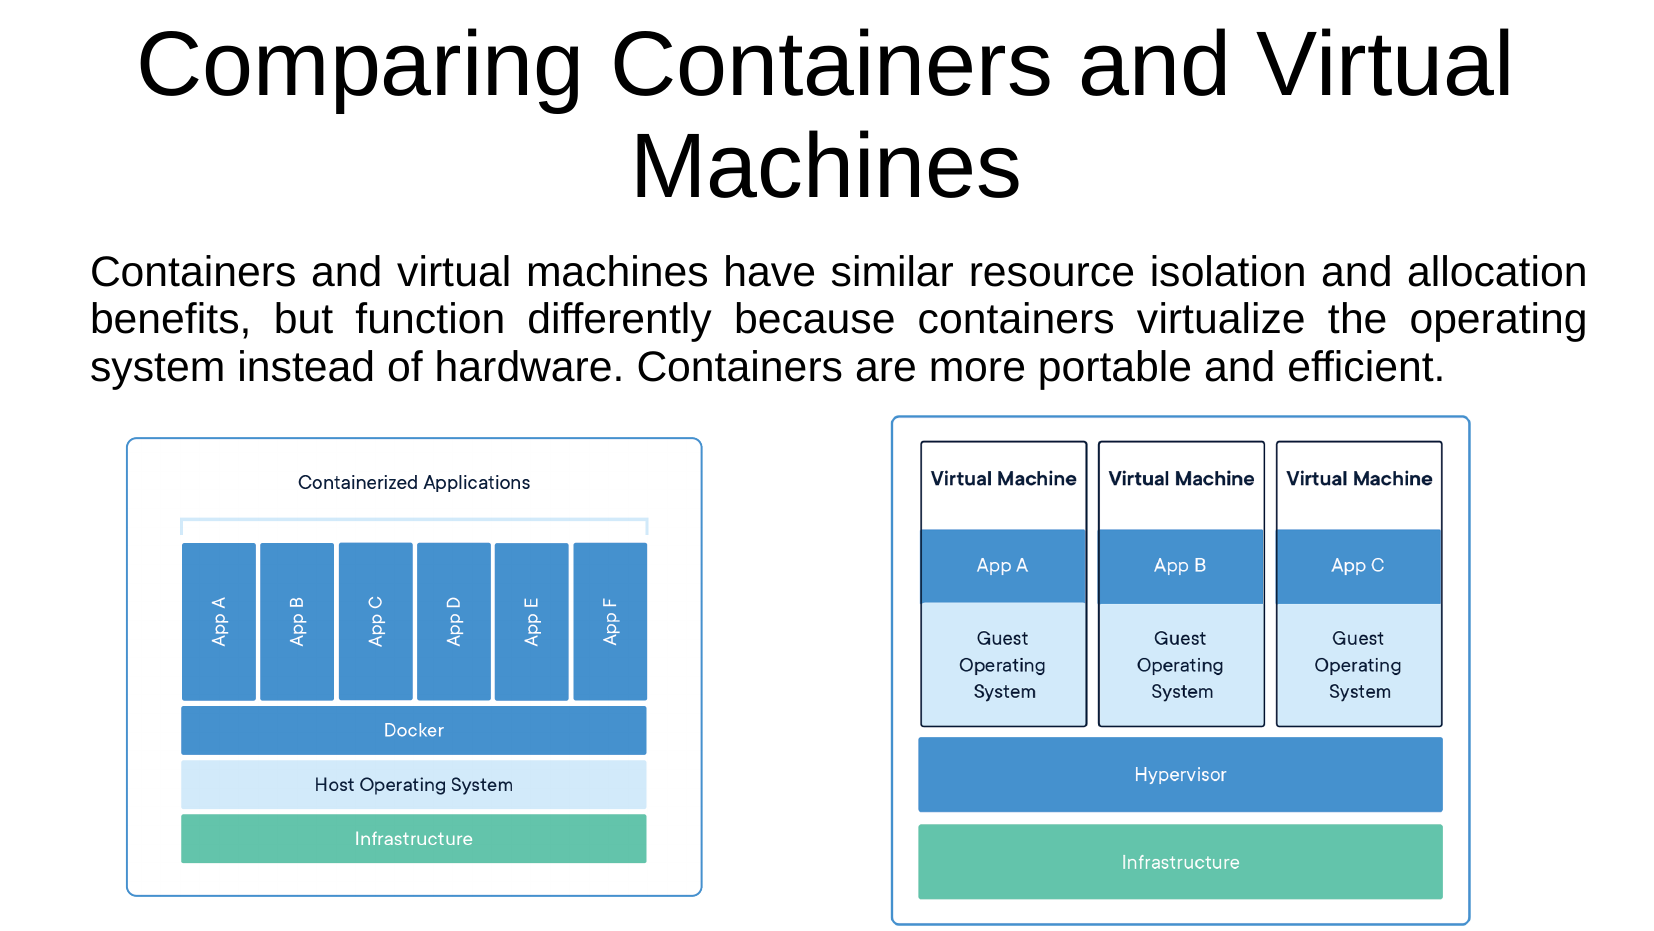

# Comparing Containers and Virtual Machines
Containers and virtual machines have similar resource isolation and allocation benefits, but function differently because containers virtualize the operating system instead of hardware. Containers are more portable and efficient.